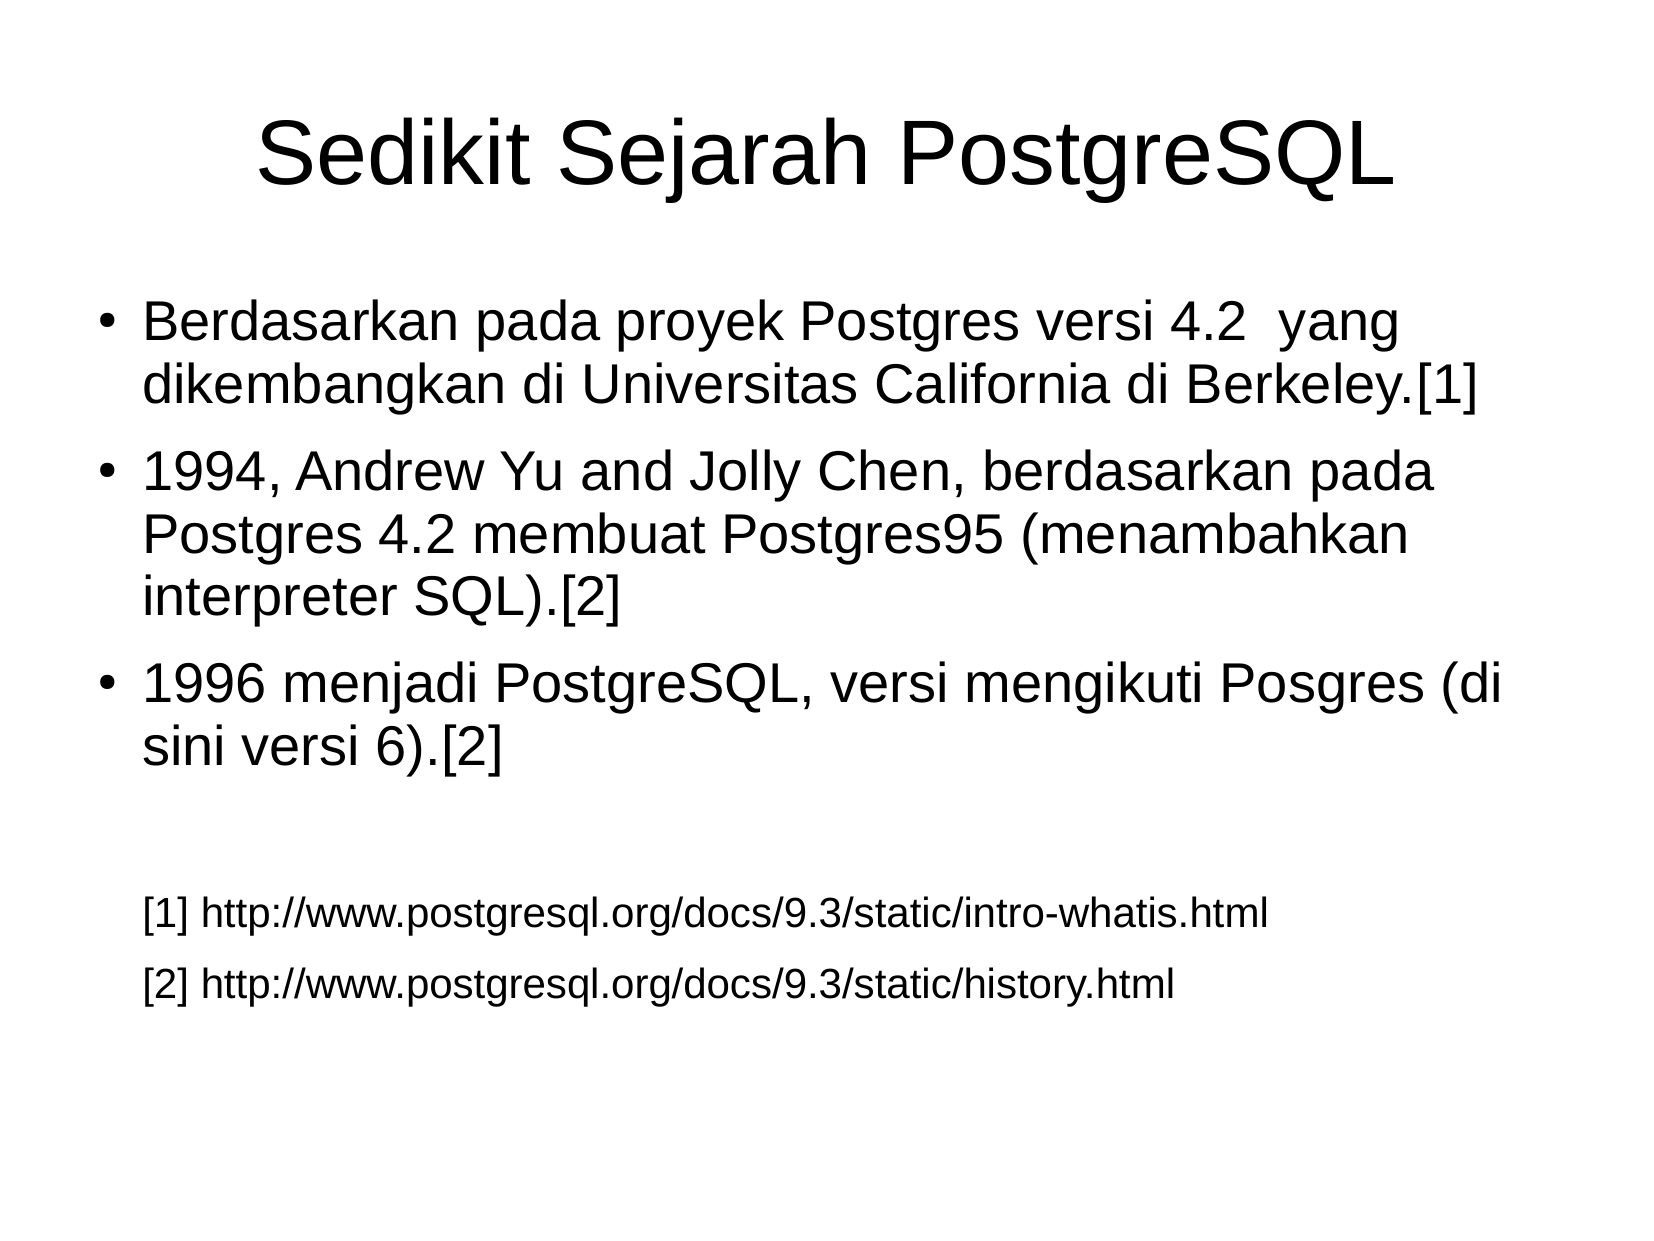

# Sedikit Sejarah PostgreSQL
Berdasarkan pada proyek Postgres versi 4.2 yang dikembangkan di Universitas California di Berkeley.[1]
1994, Andrew Yu and Jolly Chen, berdasarkan pada Postgres 4.2 membuat Postgres95 (menambahkan interpreter SQL).[2]
1996 menjadi PostgreSQL, versi mengikuti Posgres (di sini versi 6).[2]
[1] http://www.postgresql.org/docs/9.3/static/intro-whatis.html
[2] http://www.postgresql.org/docs/9.3/static/history.html